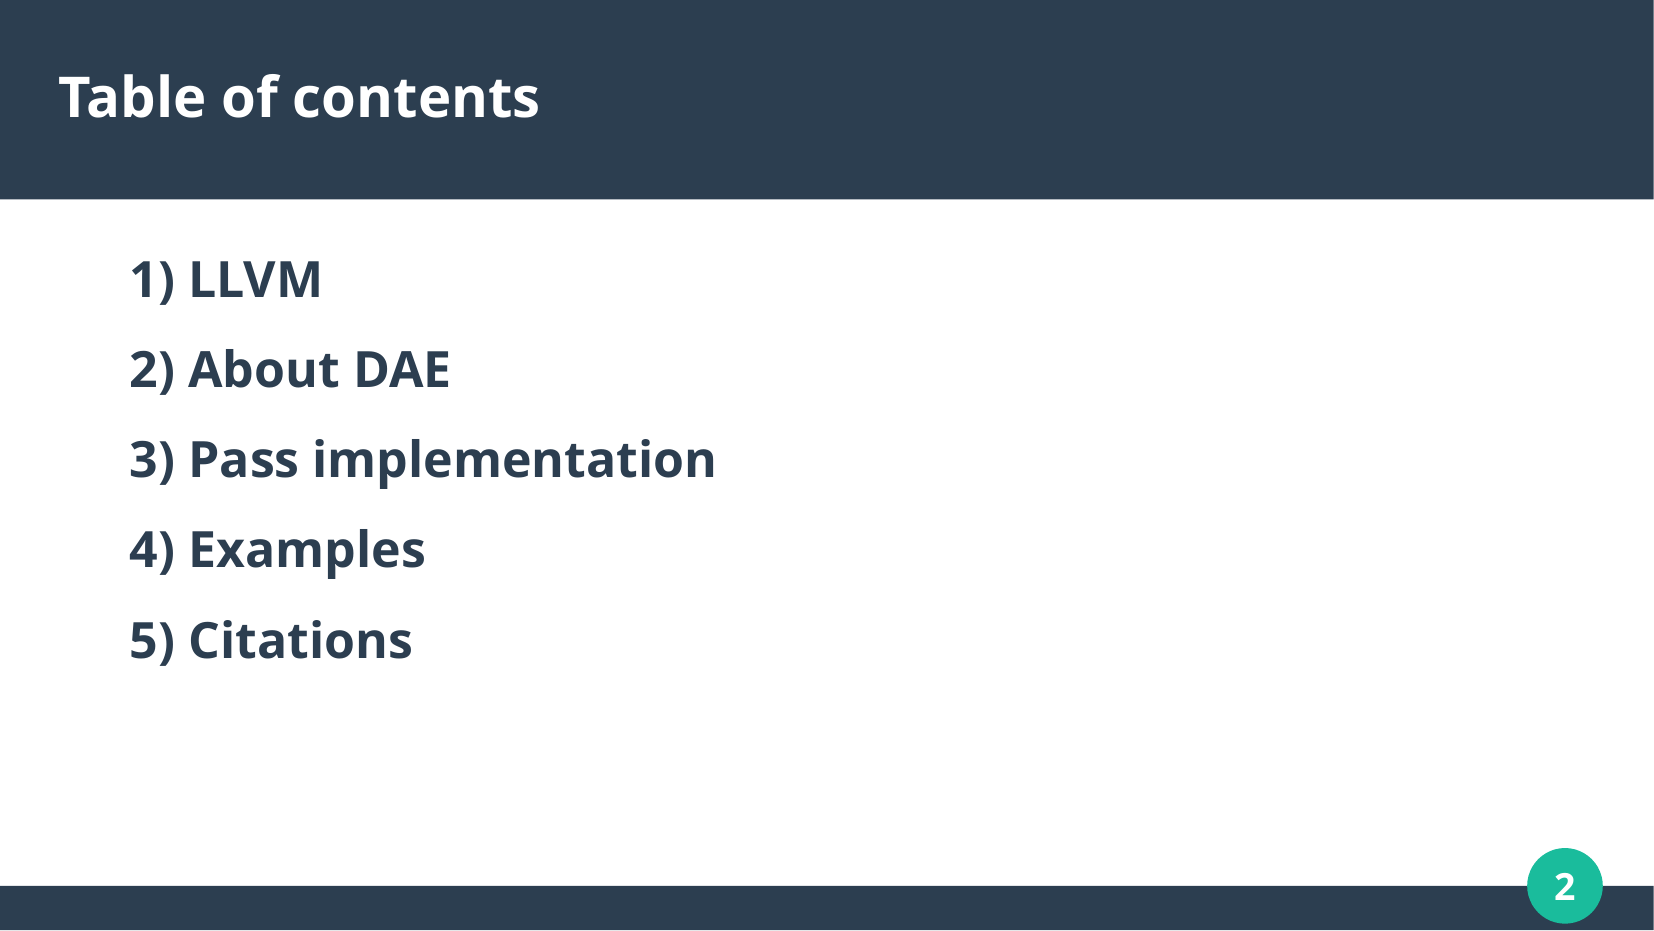

# Table of contents
1) LLVM
2) About DAE
3) Pass implementation
4) Examples
5) Citations